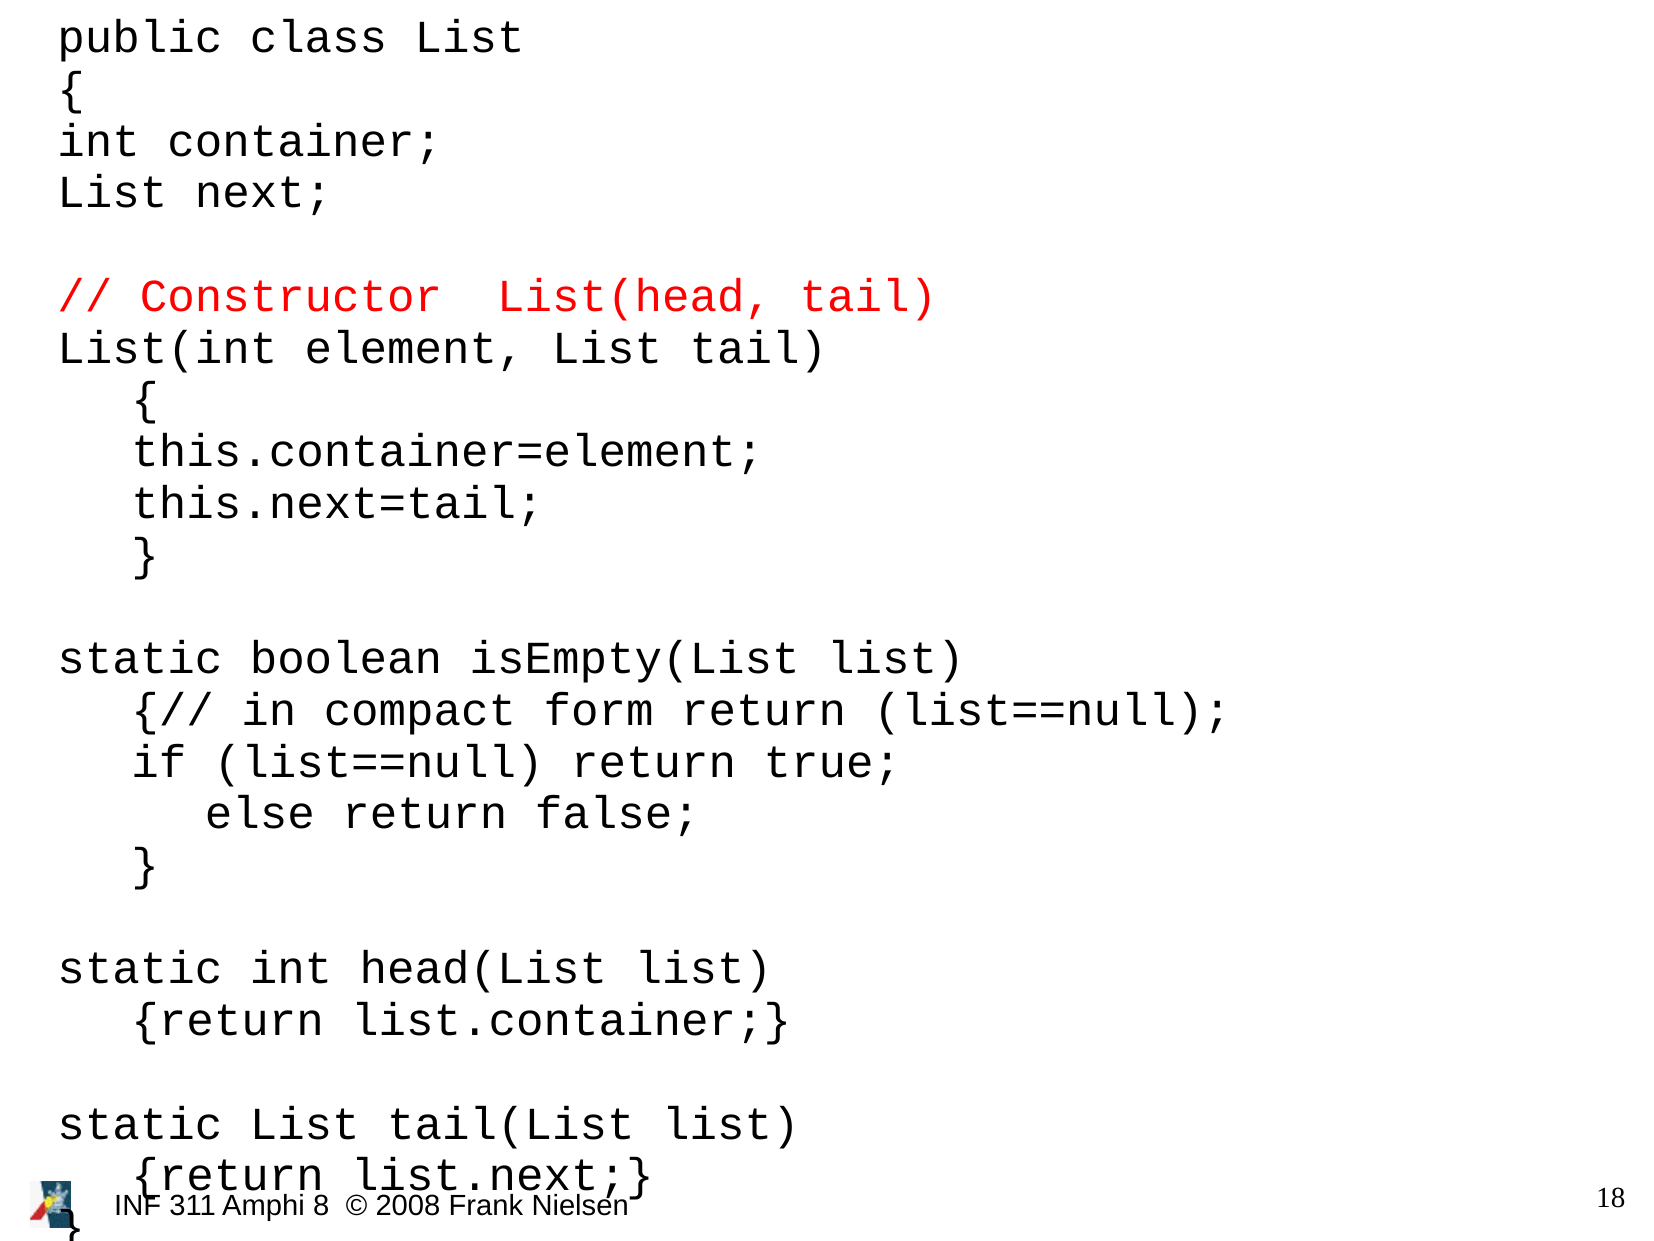

public class List
{
int container;
List next;
// Constructor List(head, tail)
List(int element, List tail)
	{
	this.container=element;
	this.next=tail;
	}
static boolean isEmpty(List list)
	{// in compact form return (list==null);
	if (list==null) return true;
		else return false;
	}
static int head(List list)
	{return list.container;}
static List tail(List list)
	{return list.next;}
}